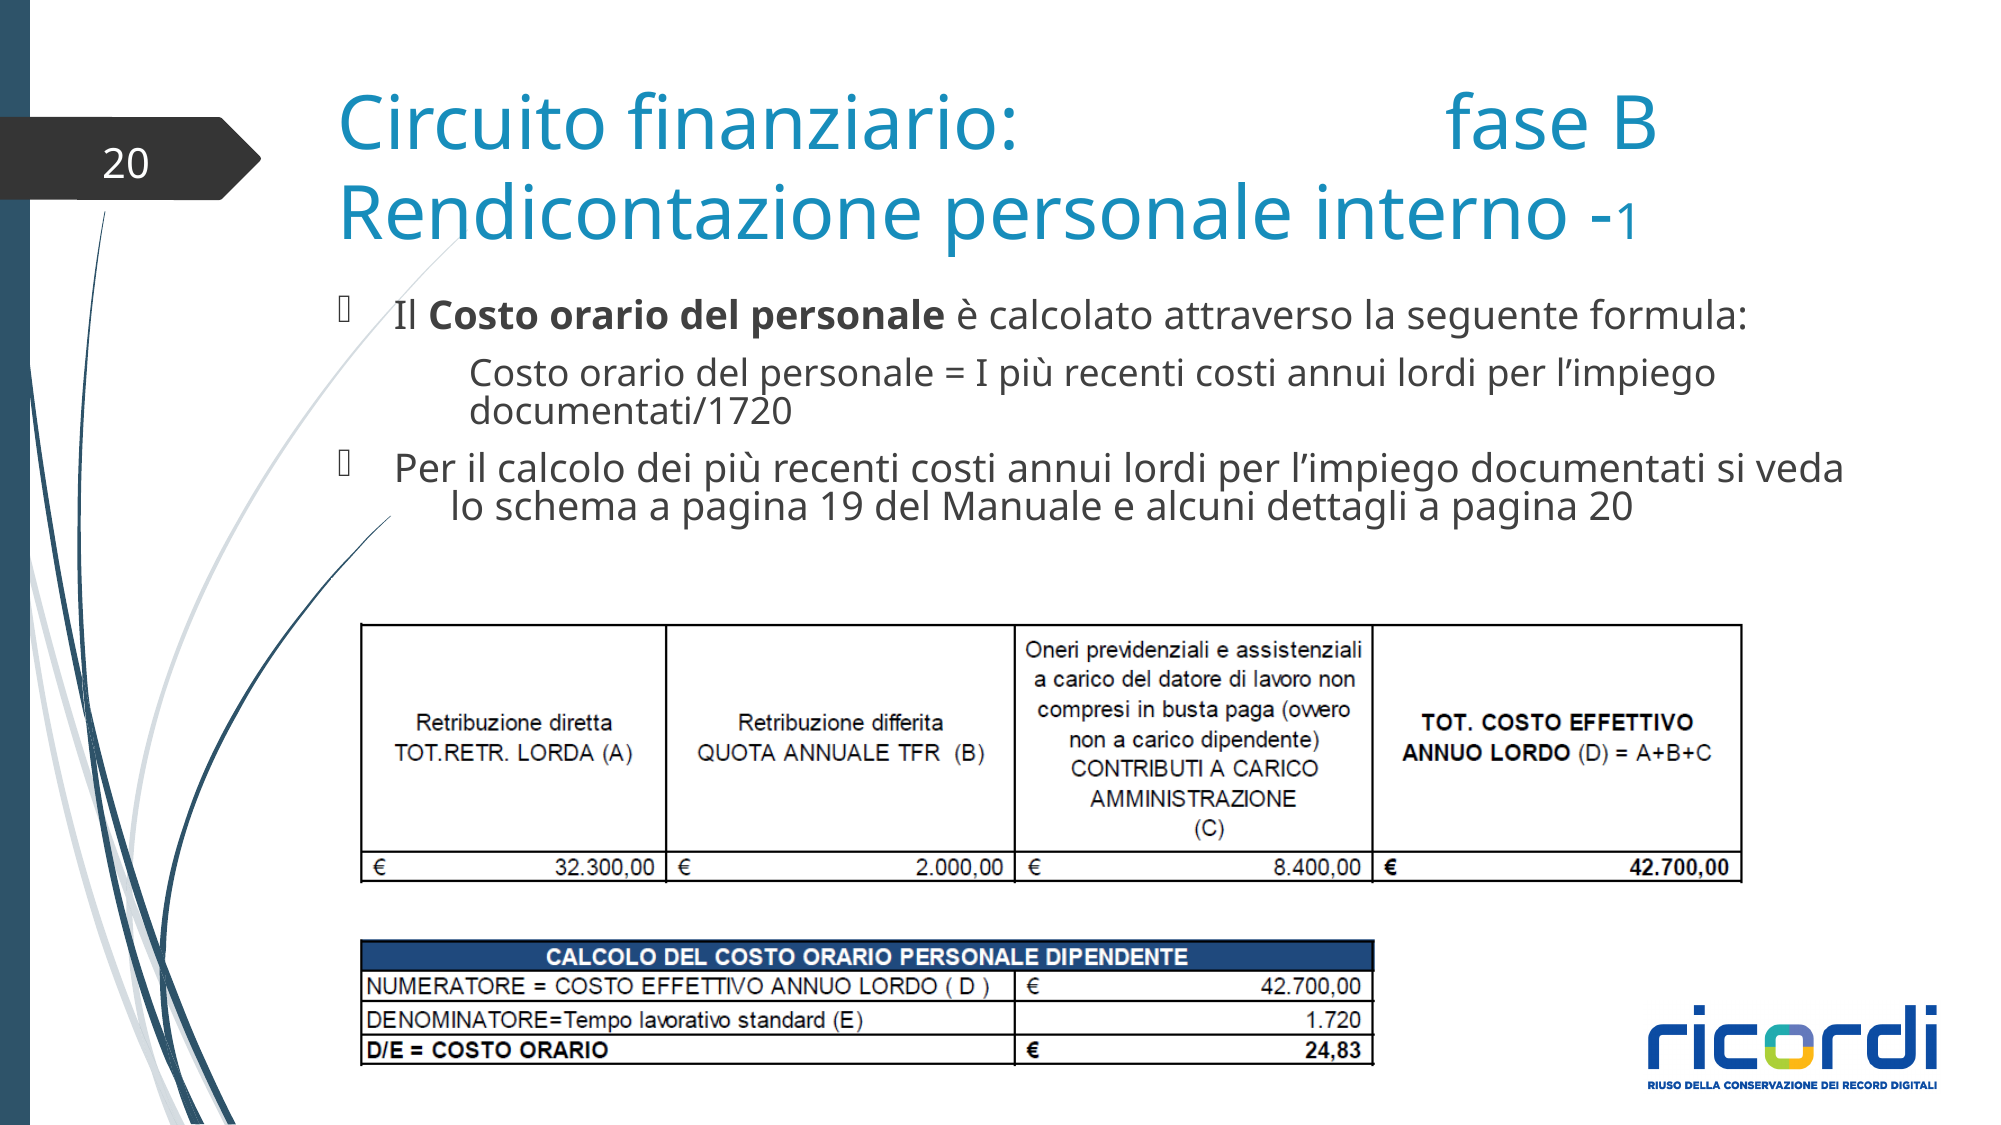

# Circuito finanziario: 						fase B Rendicontazione personale interno -1
Il Costo orario del personale è calcolato attraverso la seguente formula:
Costo orario del personale = I più recenti costi annui lordi per l’impiego documentati/1720
Per il calcolo dei più recenti costi annui lordi per l’impiego documentati si veda lo schema a pagina 19 del Manuale e alcuni dettagli a pagina 20